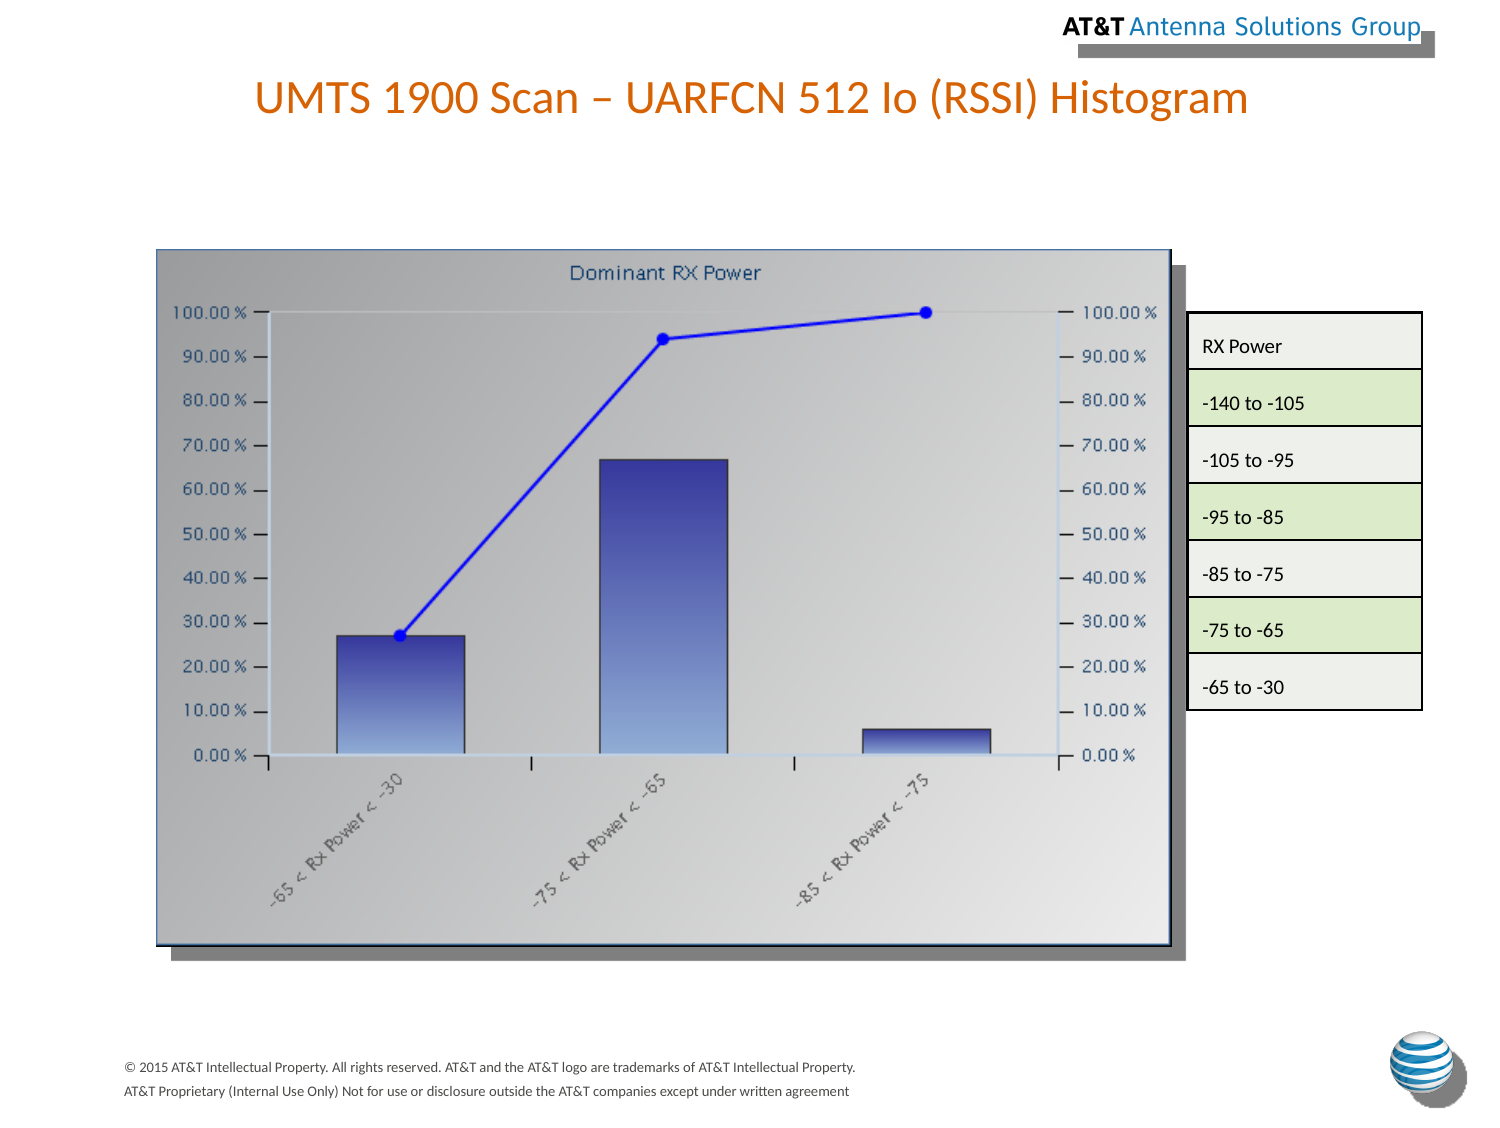

UMTS 1900 Scan – UARFCN 512 Io (RSSI) Histogram
| RX Power |
| --- |
| -140 to -105 |
| -105 to -95 |
| -95 to -85 |
| -85 to -75 |
| -75 to -65 |
| -65 to -30 |
© 2015 AT&T Intellectual Property. All rights reserved. AT&T and the AT&T logo are trademarks of AT&T Intellectual Property.
AT&T Proprietary (Internal Use Only) Not for use or disclosure outside the AT&T companies except under written agreement